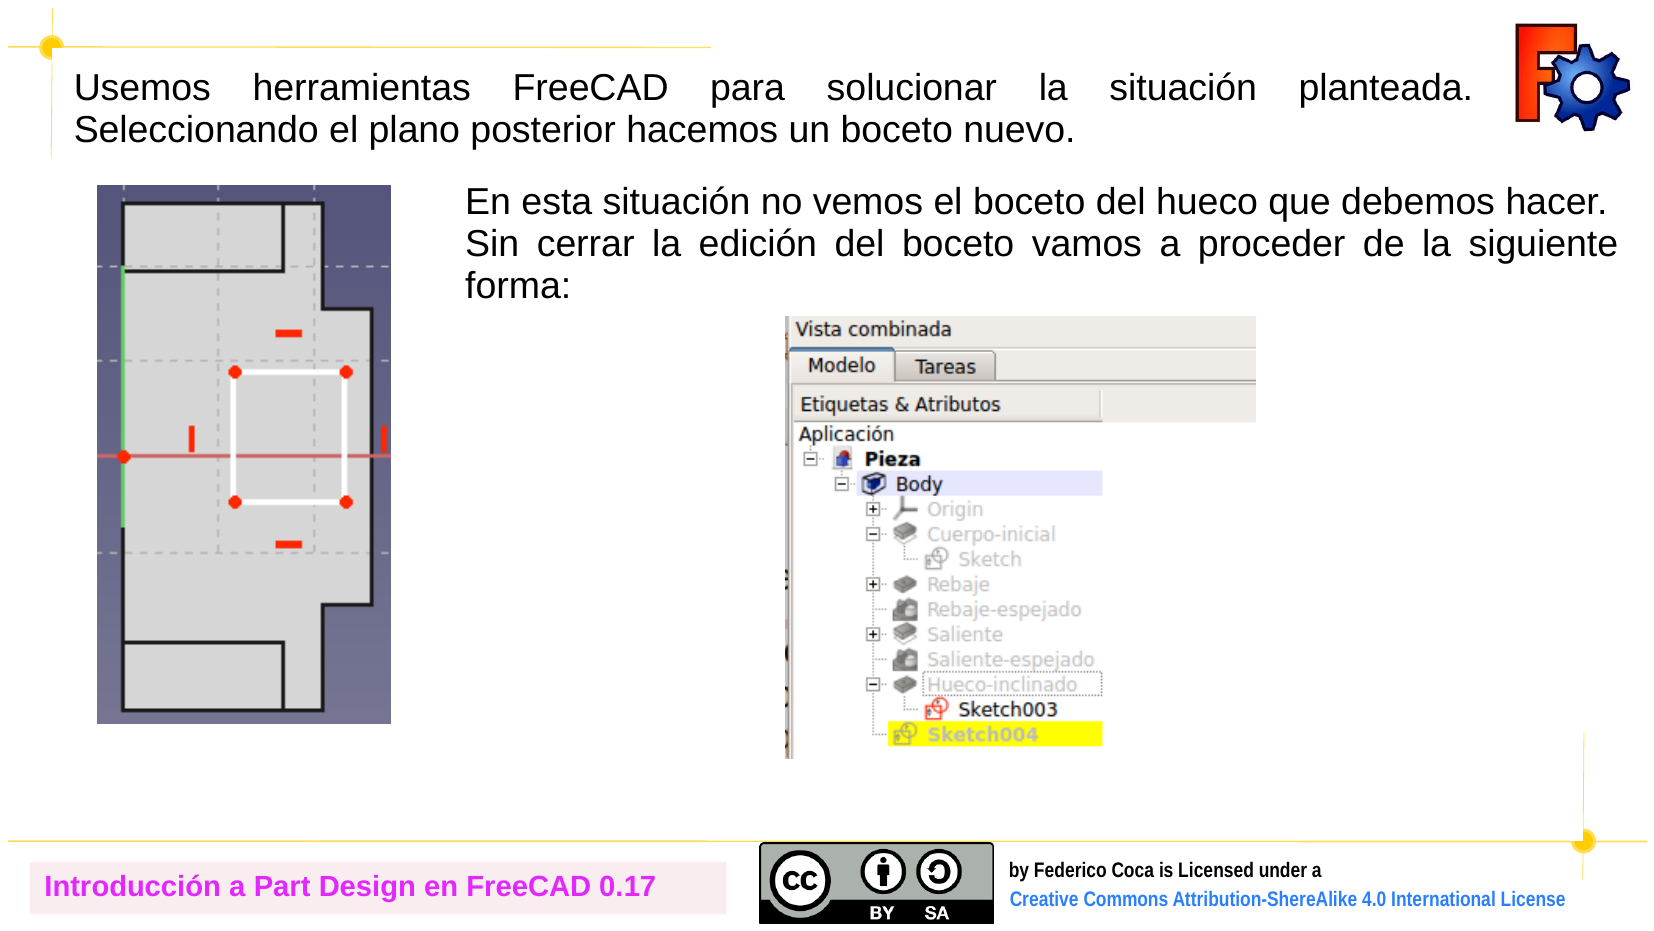

Usemos herramientas FreeCAD para solucionar la situación planteada. Seleccionando el plano posterior hacemos un boceto nuevo.
En esta situación no vemos el boceto del hueco que debemos hacer.
Sin cerrar la edición del boceto vamos a proceder de la siguiente forma:
Introducción a Part Design en FreeCAD 0.17